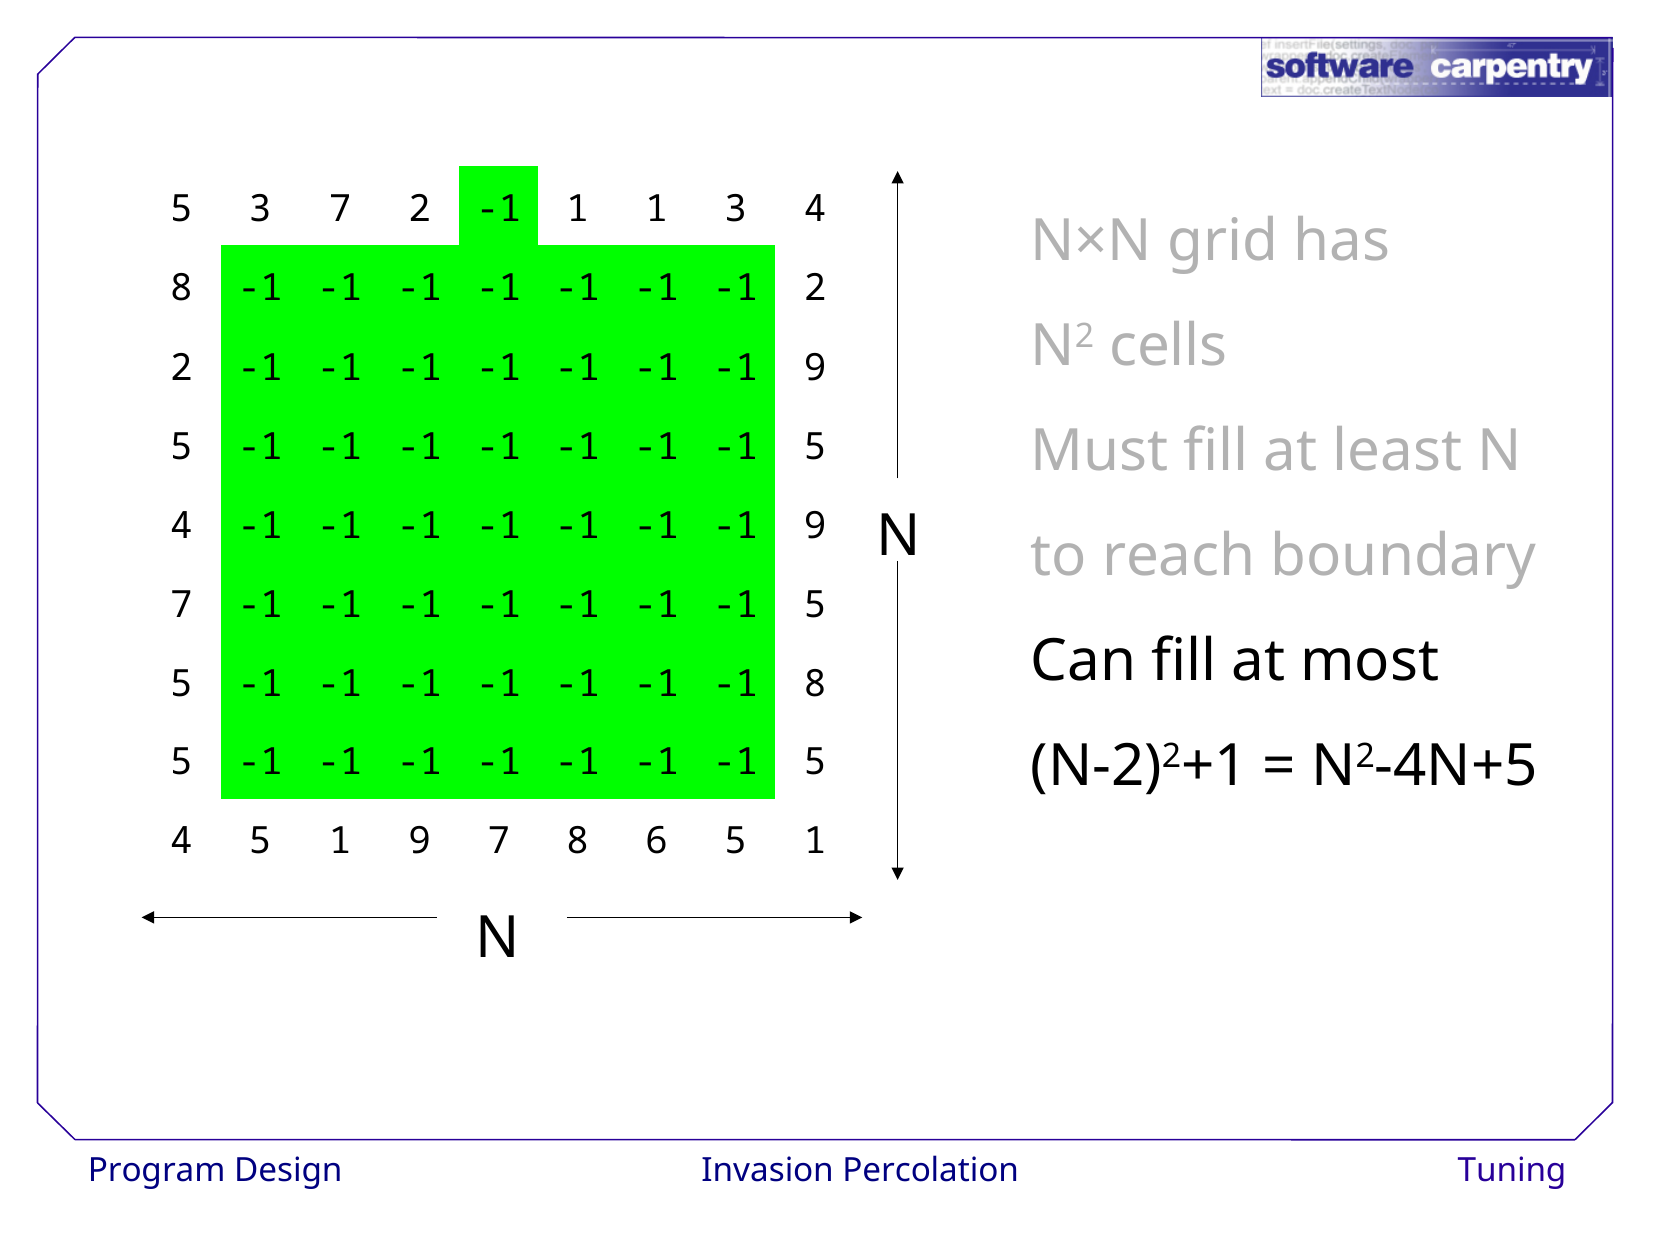

N×N grid has
N2 cells
Must fill at least N
to reach boundary
Can fill at most
(N-2)2+1 = N2-4N+5
| 5 | 3 | 7 | 2 | -1 | 1 | 1 | 3 | 4 |
| --- | --- | --- | --- | --- | --- | --- | --- | --- |
| 8 | -1 | -1 | -1 | -1 | -1 | -1 | -1 | 2 |
| 2 | -1 | -1 | -1 | -1 | -1 | -1 | -1 | 9 |
| 5 | -1 | -1 | -1 | -1 | -1 | -1 | -1 | 5 |
| 4 | -1 | -1 | -1 | -1 | -1 | -1 | -1 | 9 |
| 7 | -1 | -1 | -1 | -1 | -1 | -1 | -1 | 5 |
| 5 | -1 | -1 | -1 | -1 | -1 | -1 | -1 | 8 |
| 5 | -1 | -1 | -1 | -1 | -1 | -1 | -1 | 5 |
| 4 | 5 | 1 | 9 | 7 | 8 | 6 | 5 | 1 |
N
N